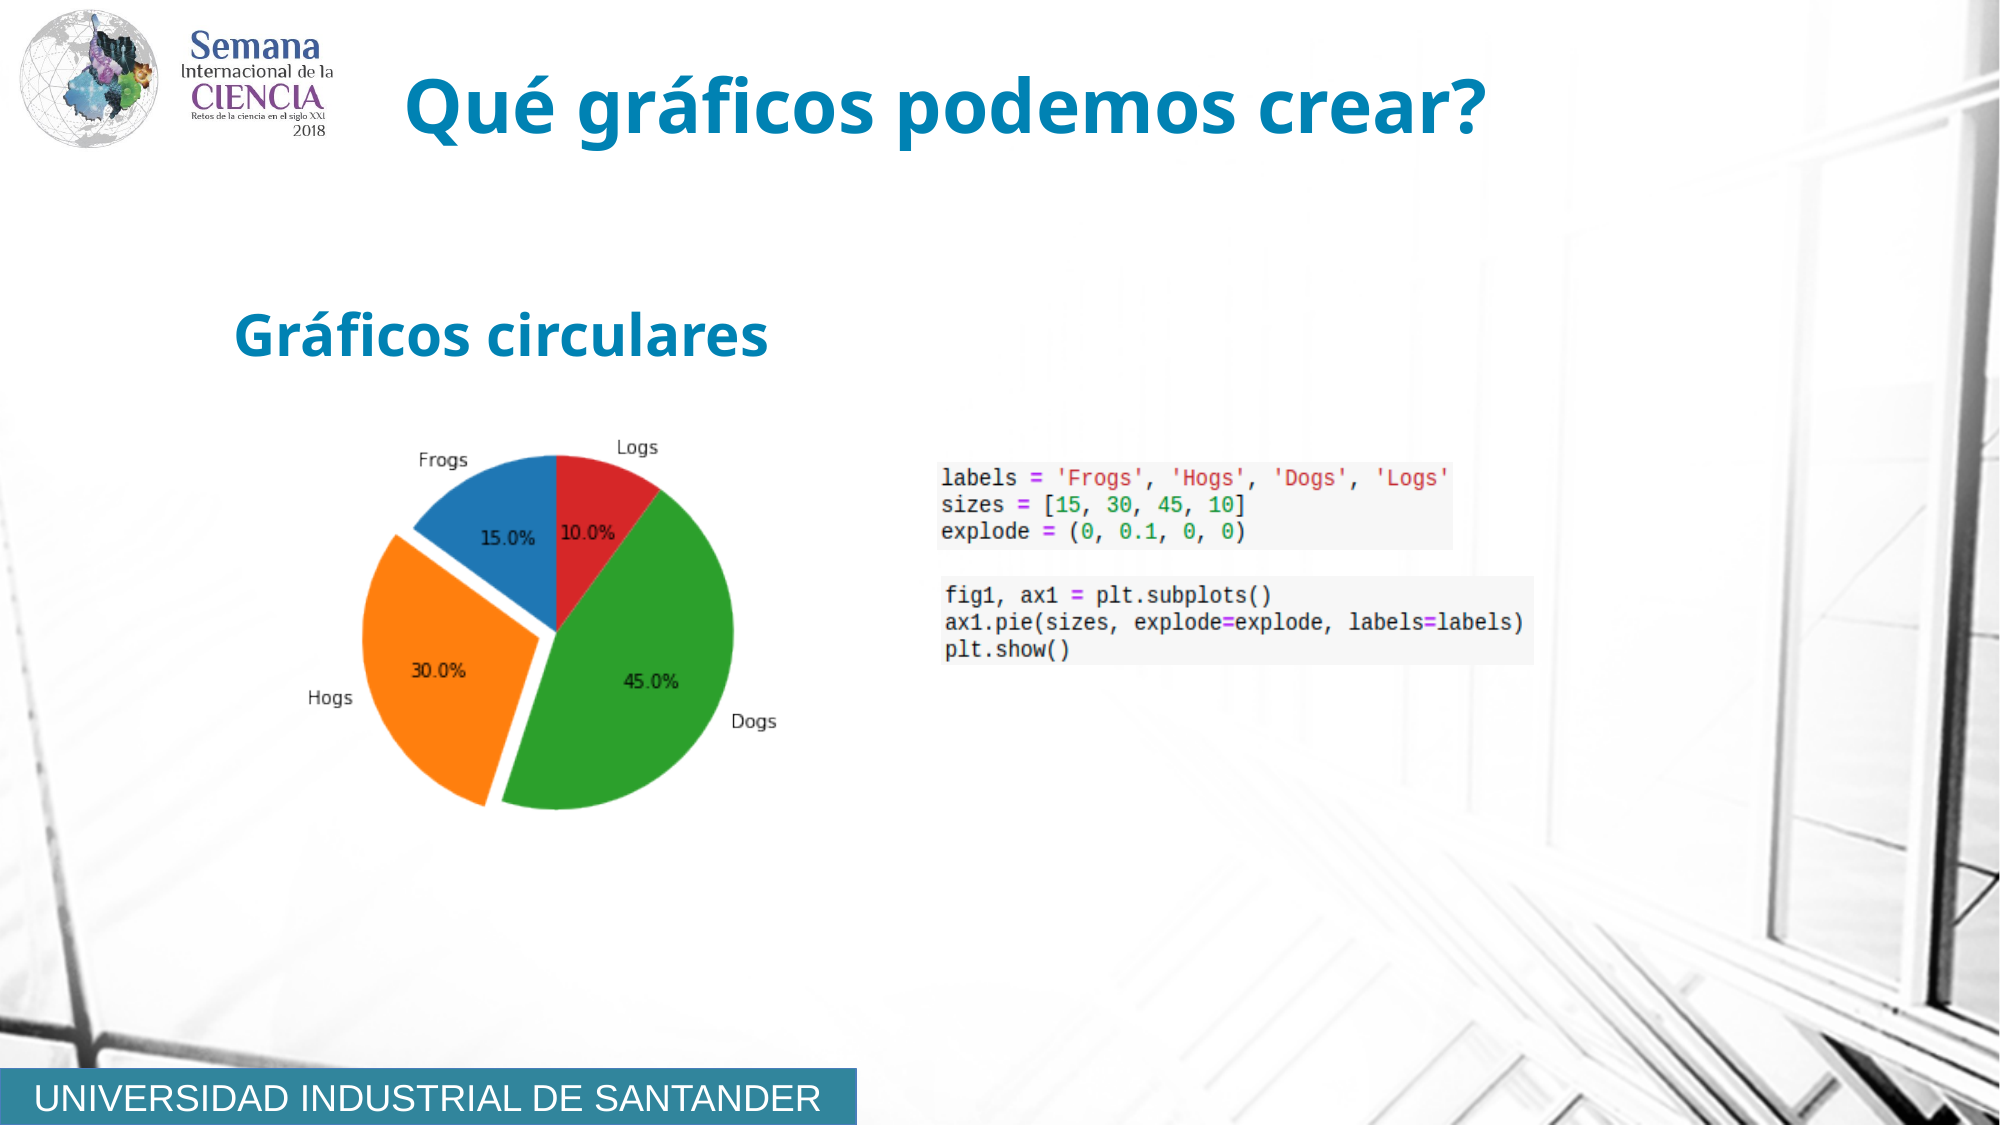

Qué gráficos podemos crear?
Gráficos circulares
UNIVERSIDAD INDUSTRIAL DE SANTANDER